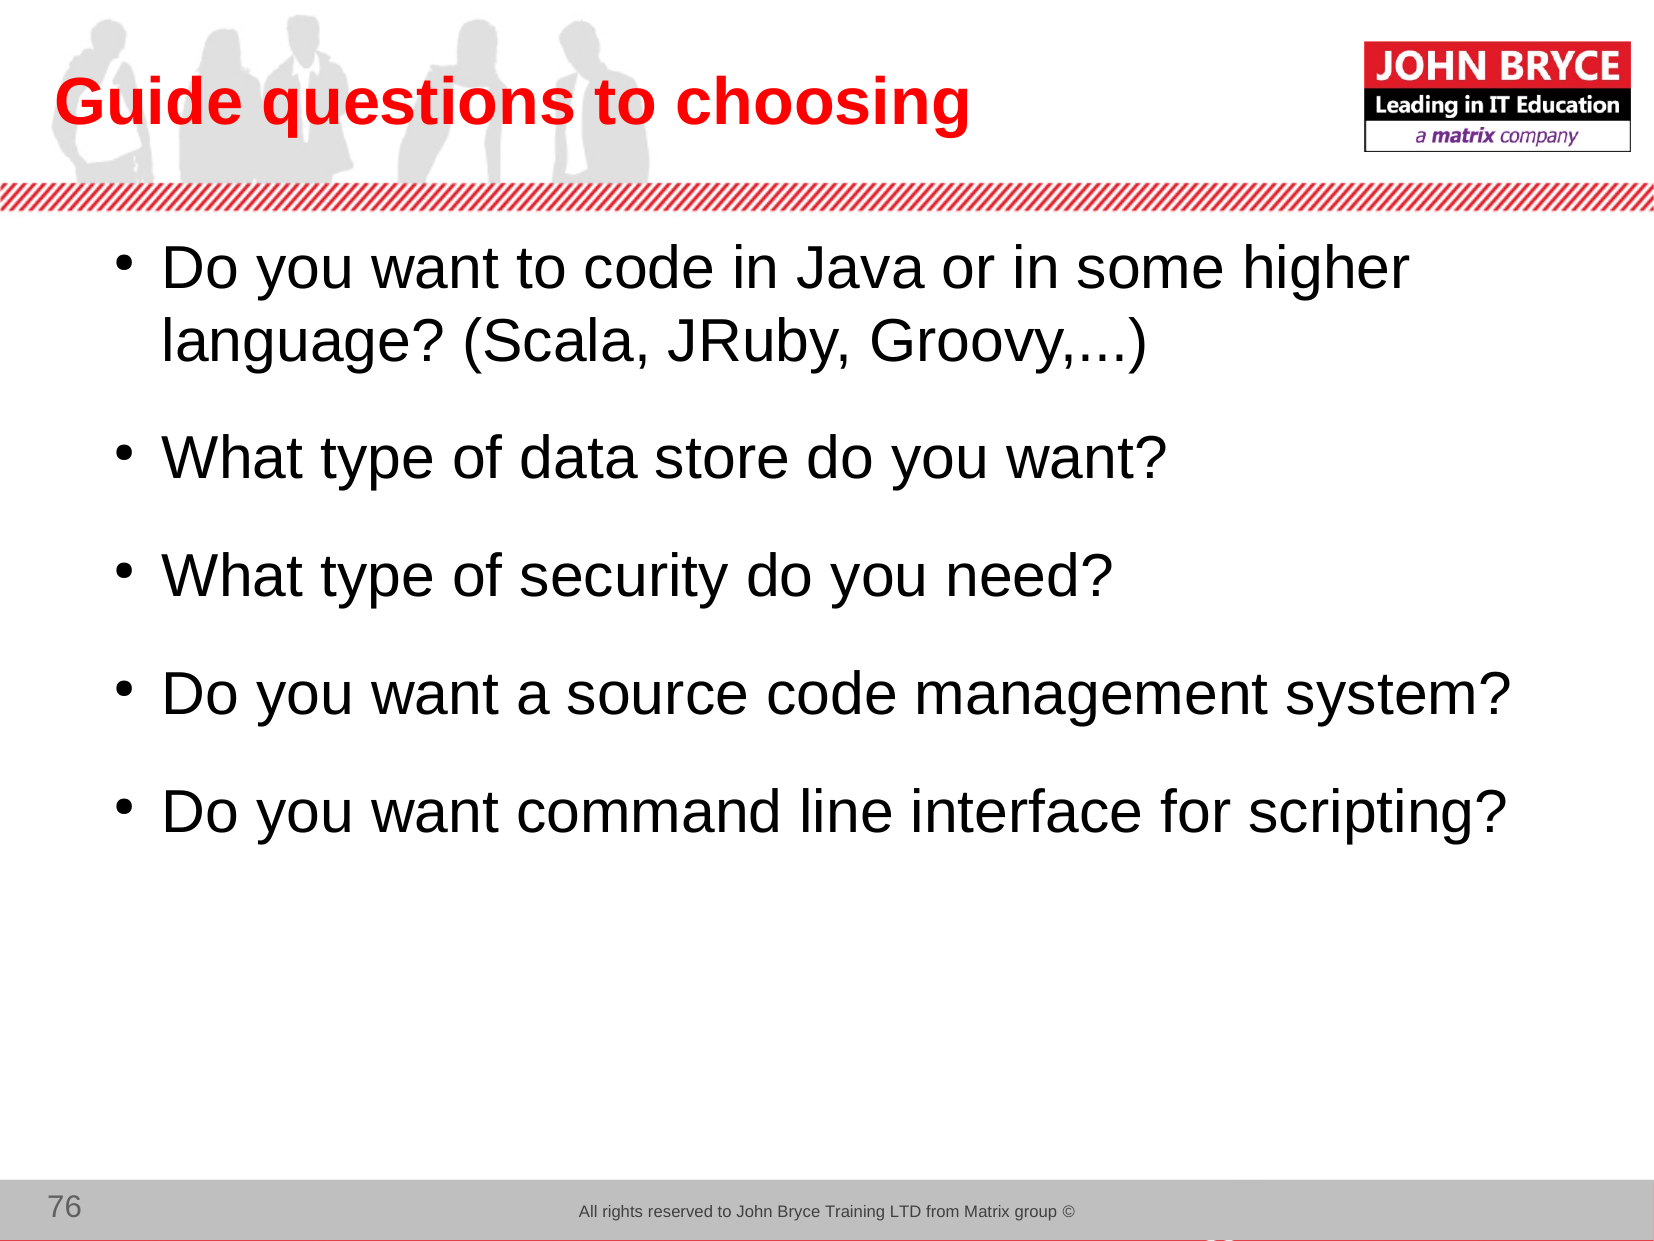

# Guide questions to choosing
Do you want to code in Java or in some higher language? (Scala, JRuby, Groovy,...)
What type of data store do you want?
What type of security do you need?
Do you want a source code management system?
Do you want command line interface for scripting?